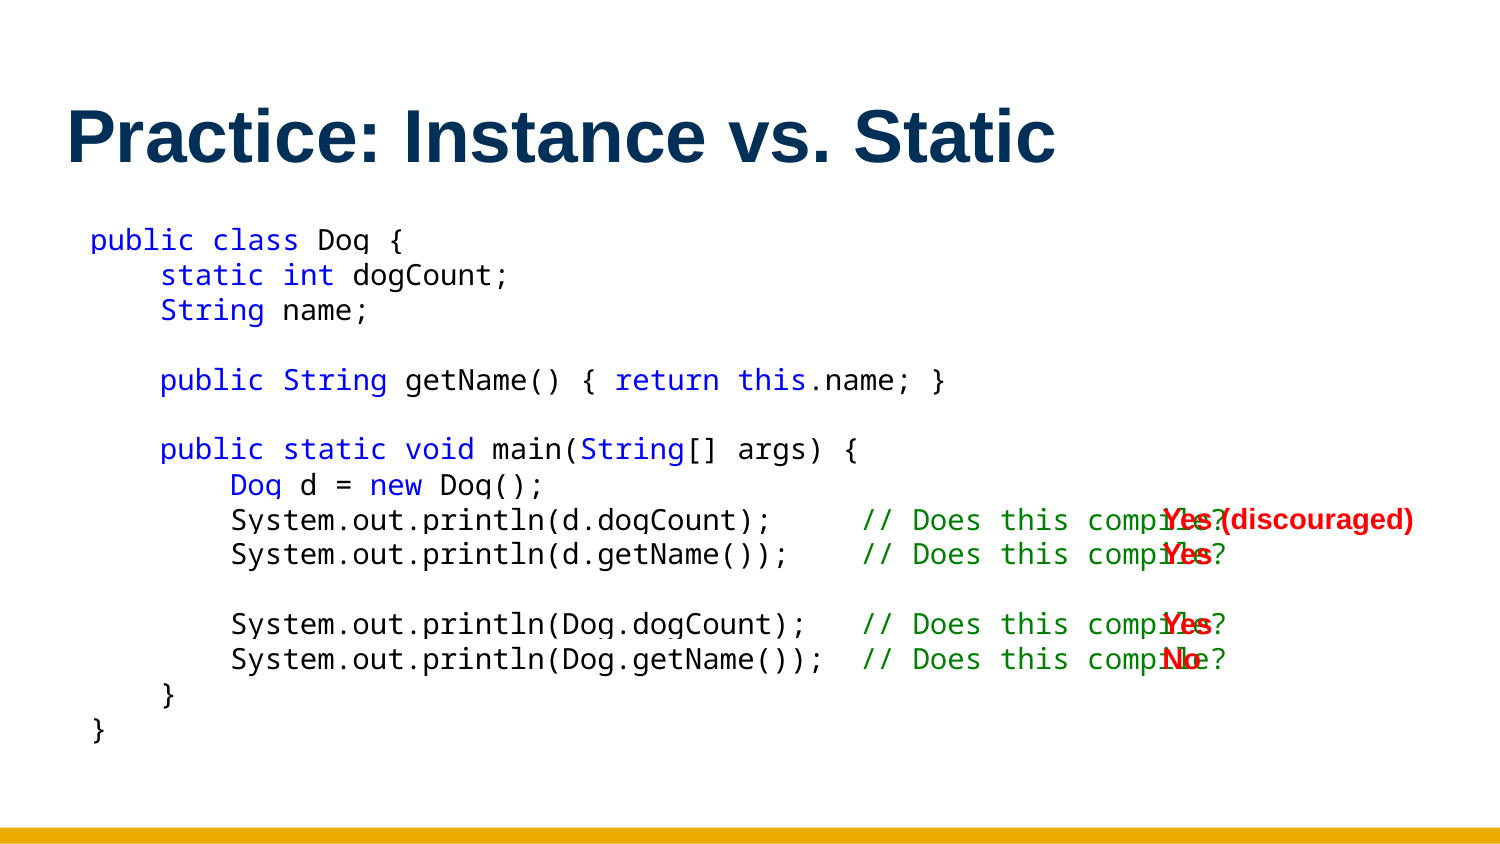

# Practice: Instance vs. Static
public class Dog {
    static int dogCount;
    String name;
    public String getName() { return this.name; }
    public static void main(String[] args) {
        Dog d = new Dog();
        System.out.println(d.dogCount);     // Does this compile?
        System.out.println(d.getName());    // Does this compile?
        System.out.println(Dog.dogCount);   // Does this compile?
        System.out.println(Dog.getName());  // Does this compile?
    }
}
Yes (discouraged)
Yes
Yes
No